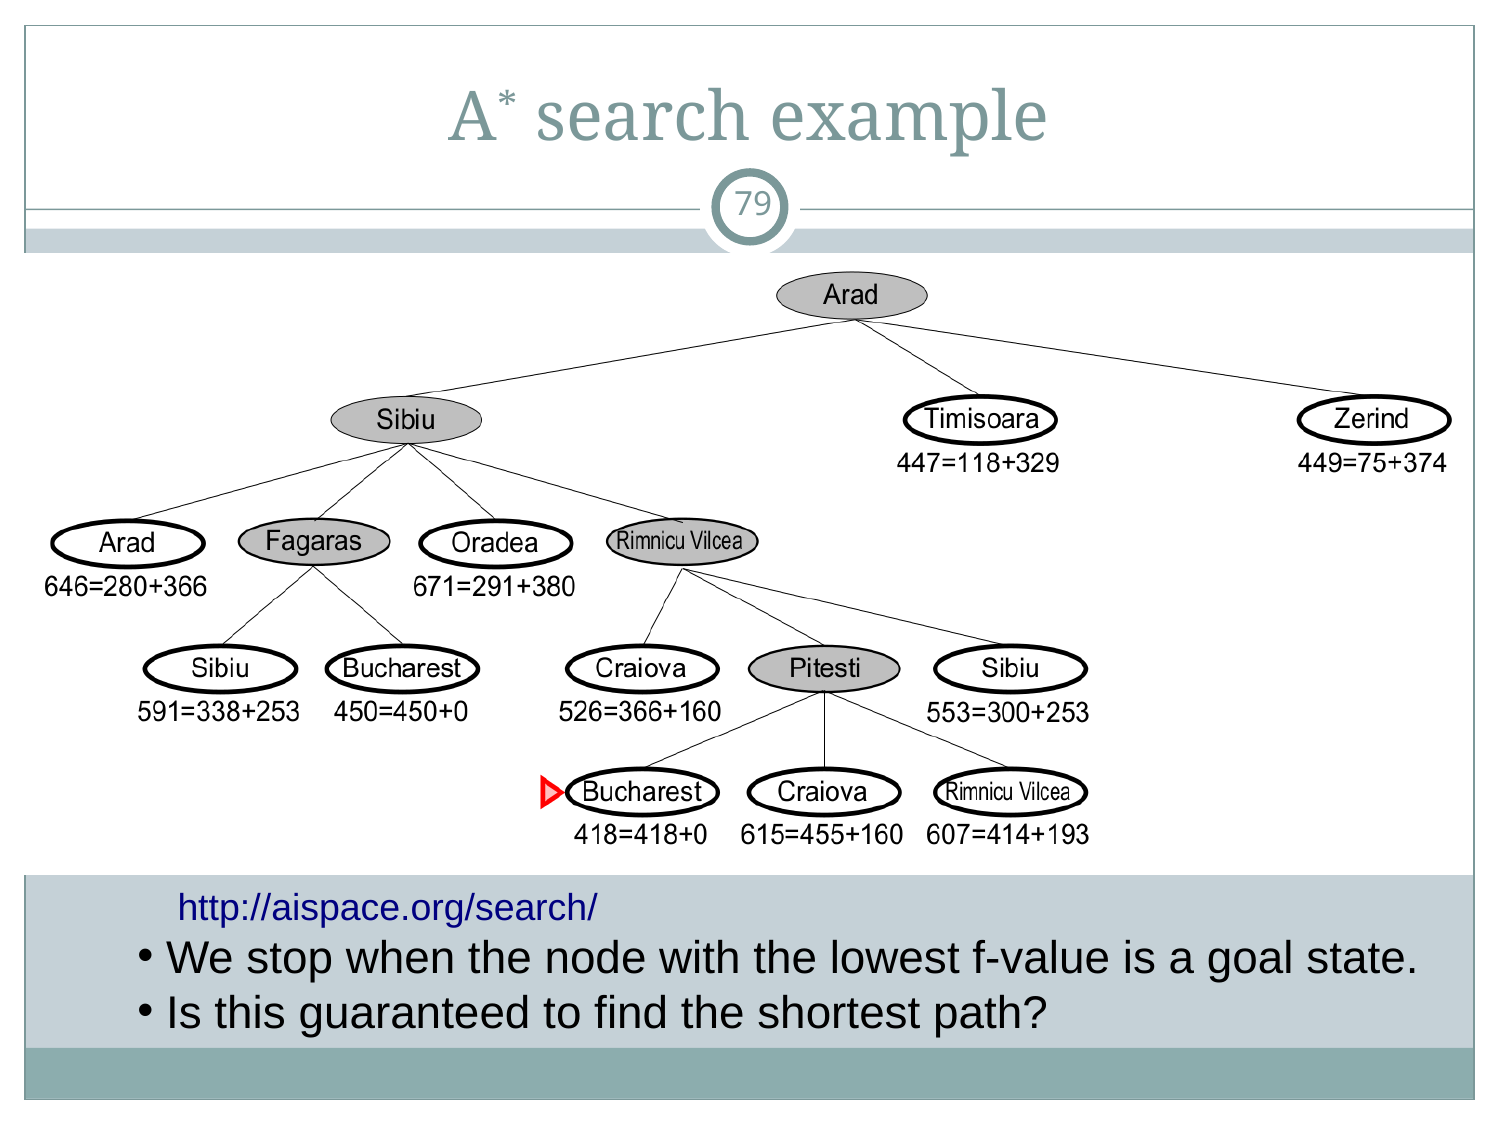

# A* search example
http://aispace.org/search/
 We stop when the node with the lowest f-value is a goal state.
 Is this guaranteed to find the shortest path?